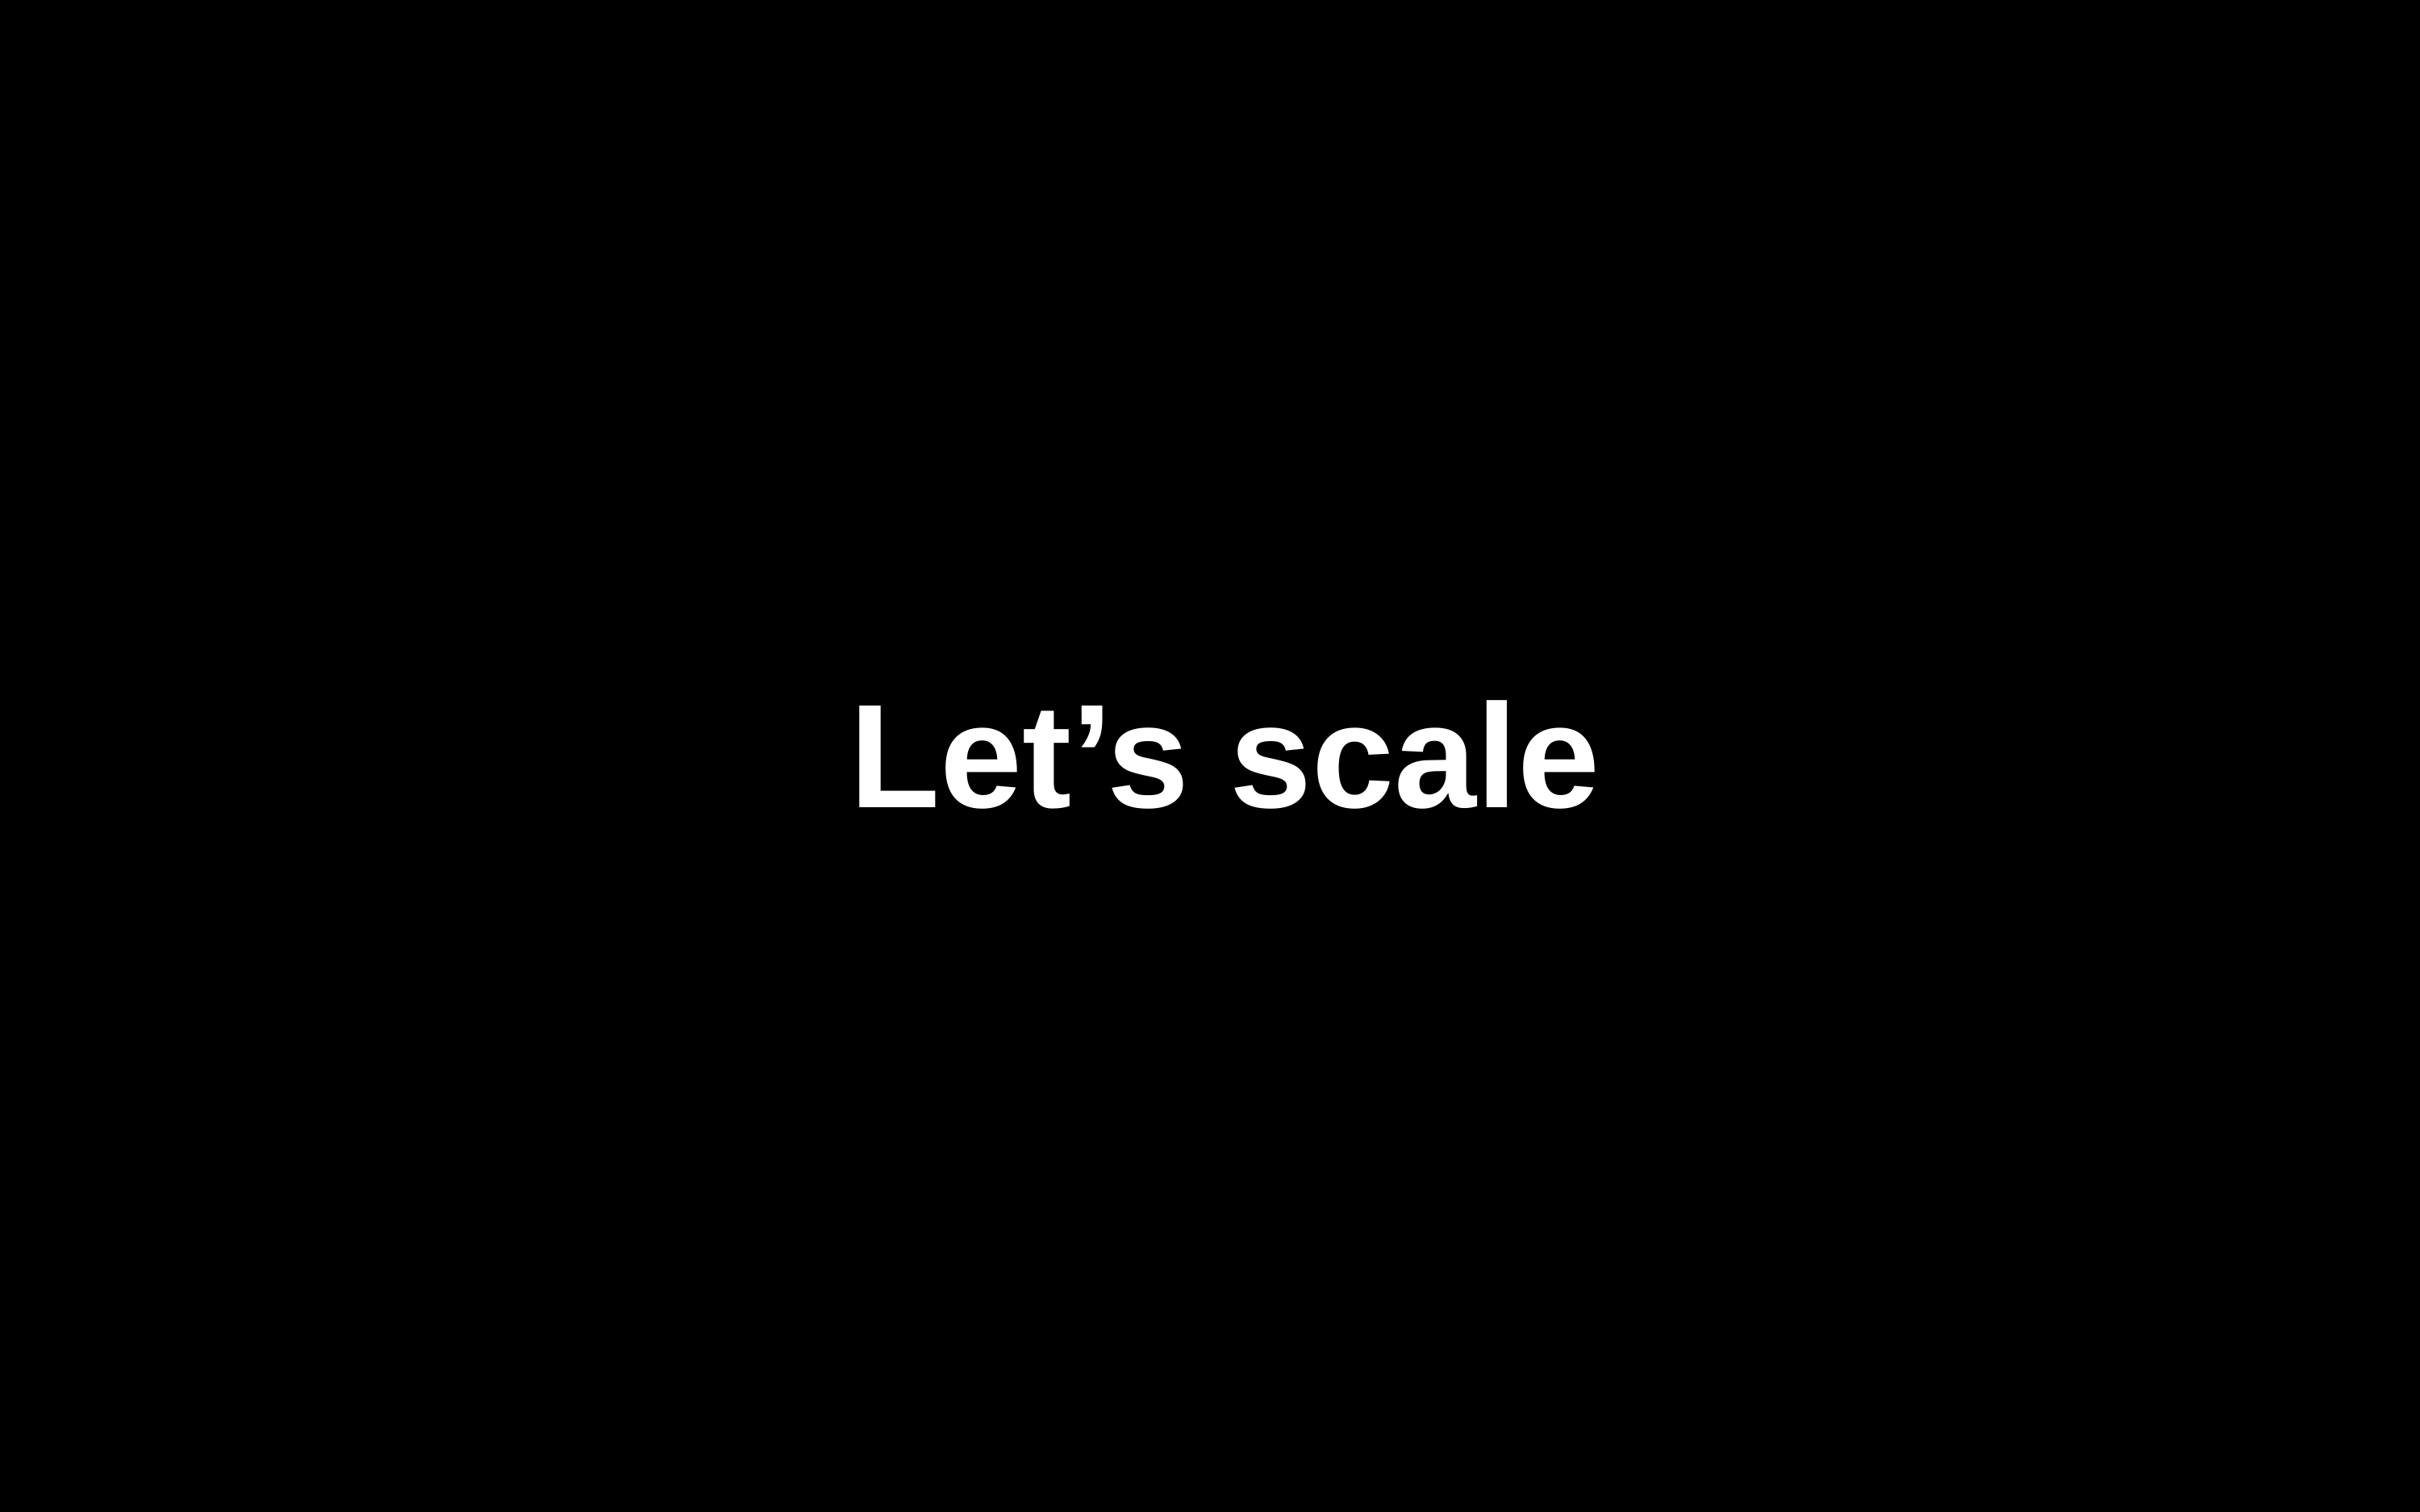

Let’s scale
Created by Imad Saddik @3CodeCamp
70